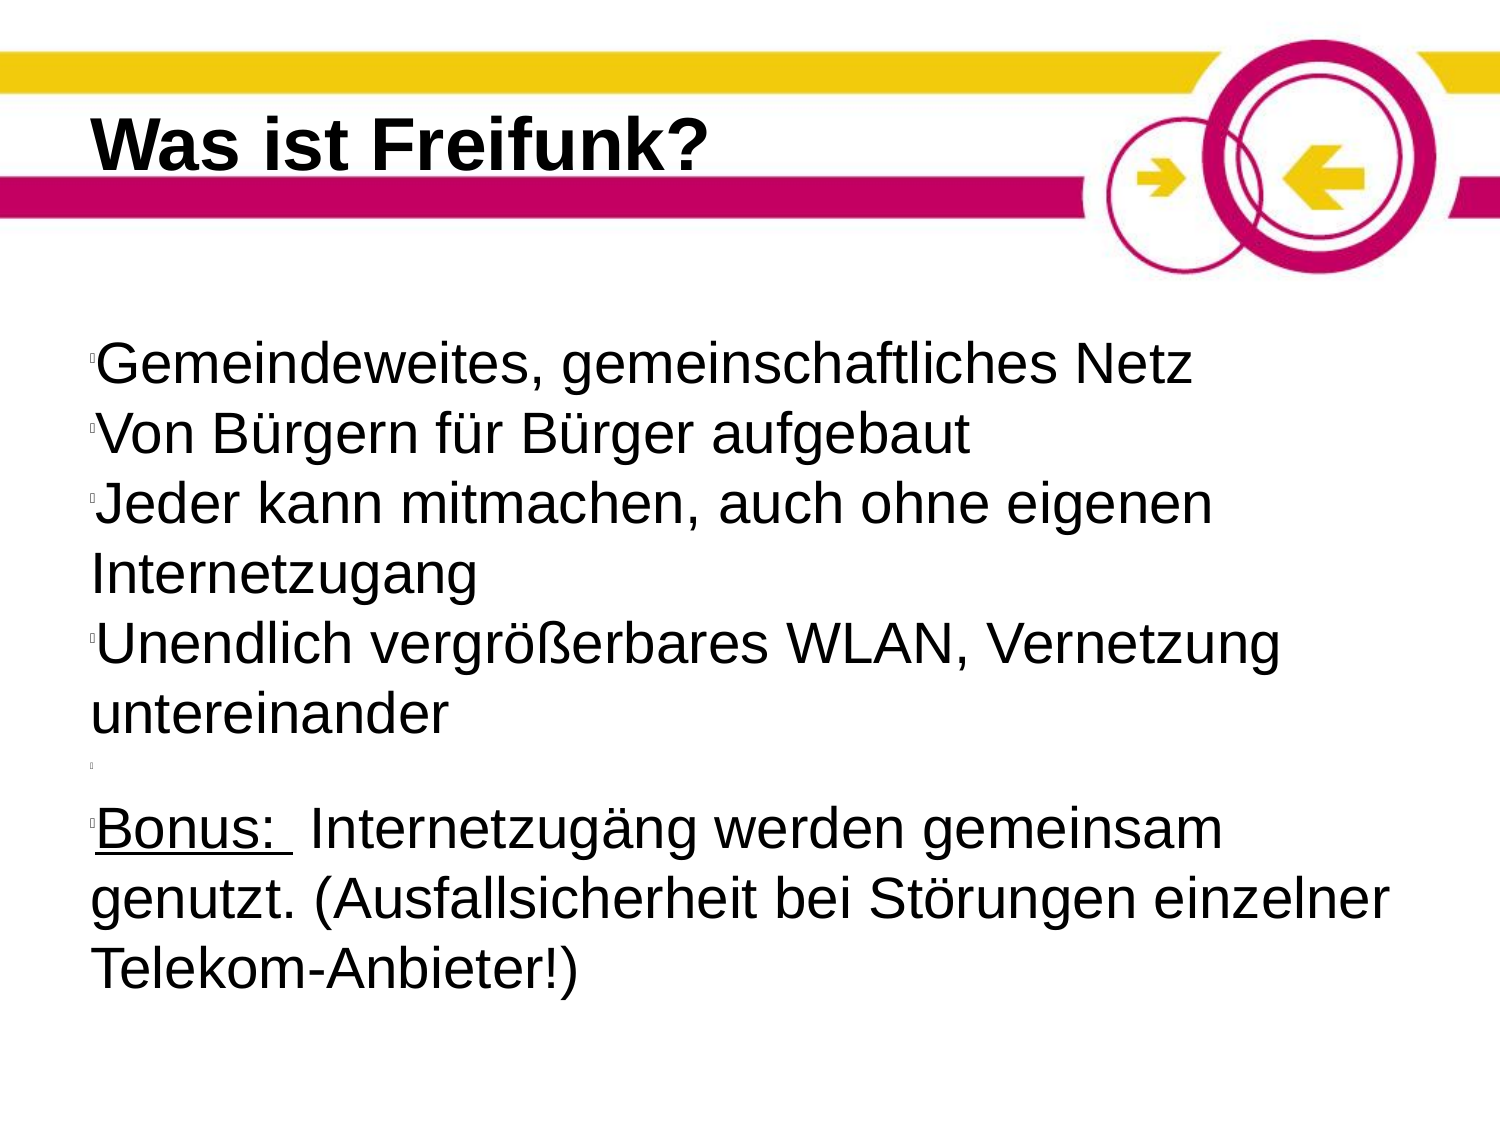

Was ist Freifunk?
Gemeindeweites, gemeinschaftliches Netz
Von Bürgern für Bürger aufgebaut
Jeder kann mitmachen, auch ohne eigenen Internetzugang
Unendlich vergrößerbares WLAN, Vernetzung untereinander
Bonus: Internetzugäng werden gemeinsam genutzt. (Ausfallsicherheit bei Störungen einzelner Telekom-Anbieter!)